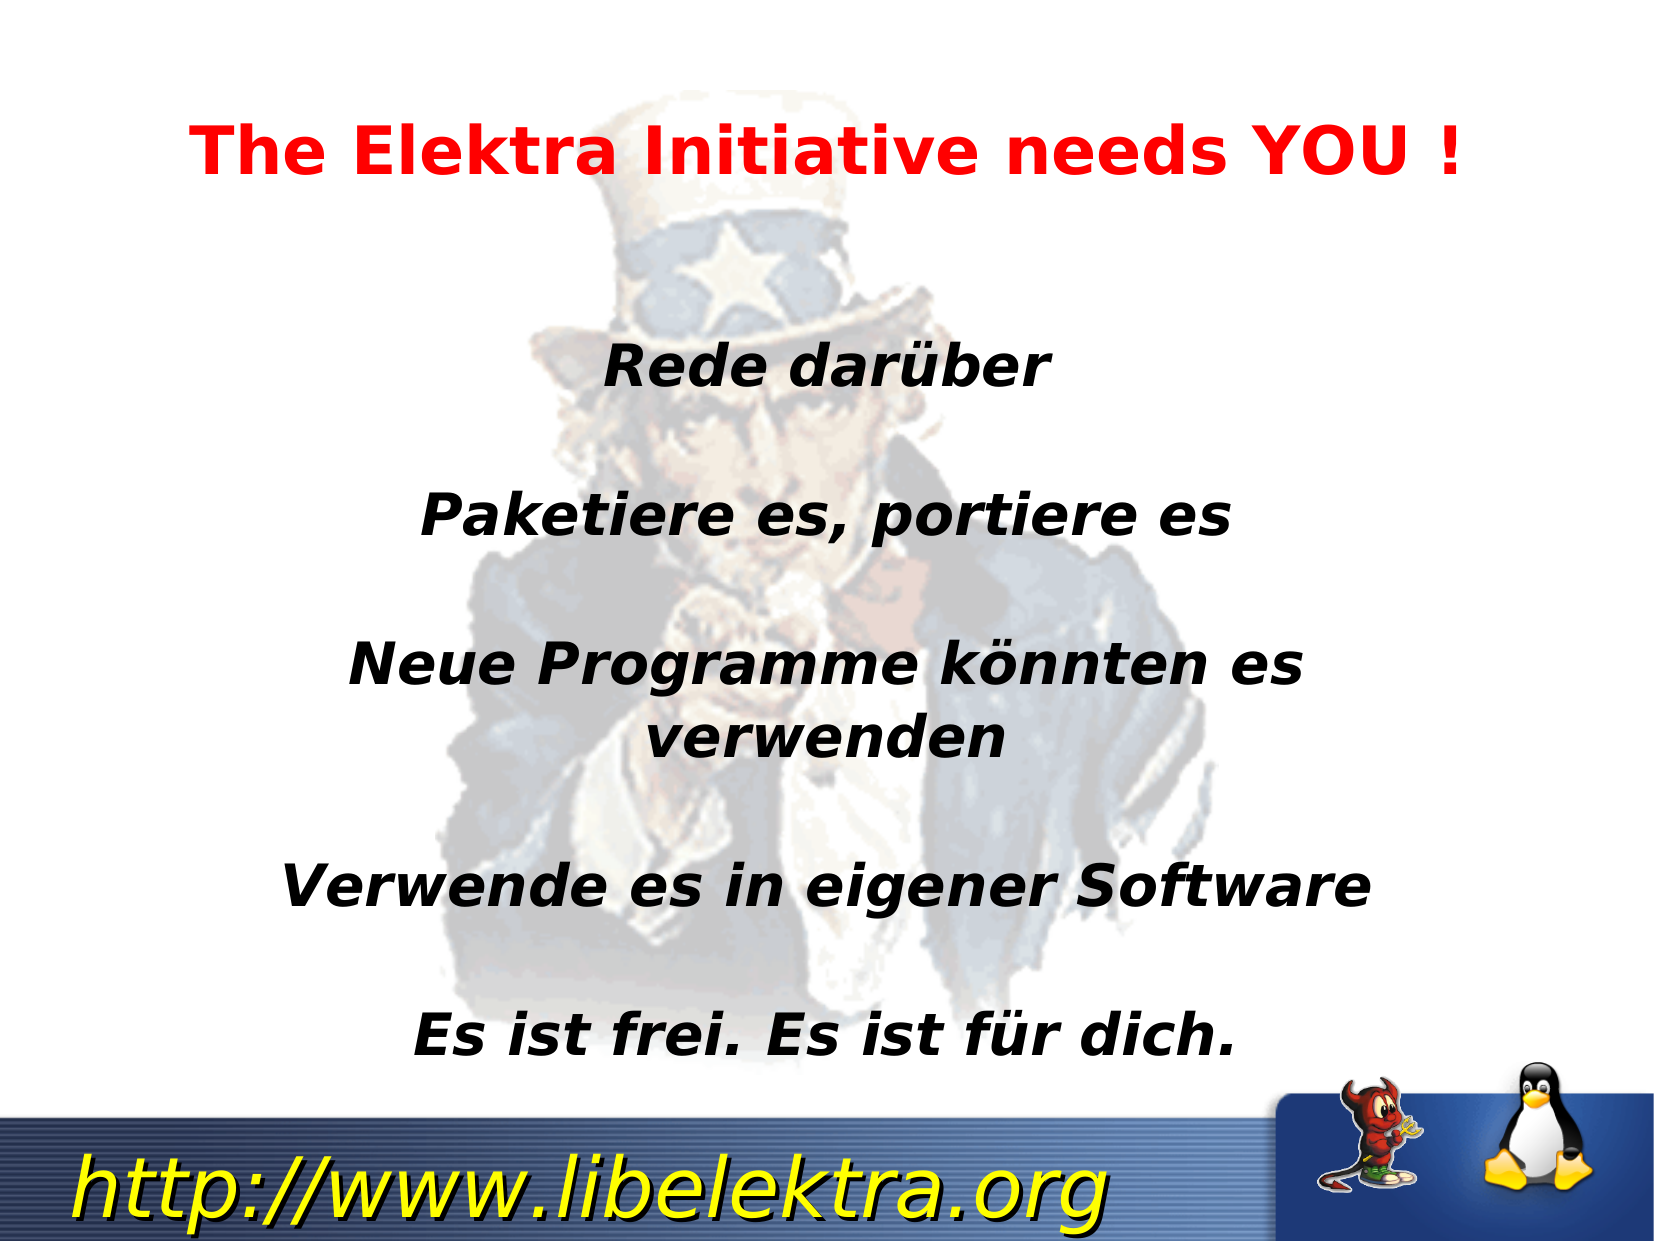

The Elektra Initiative needs YOU !
Rede darüber
Paketiere es, portiere es
Neue Programme könnten es verwenden
Verwende es in eigener Software
Es ist frei. Es ist für dich.